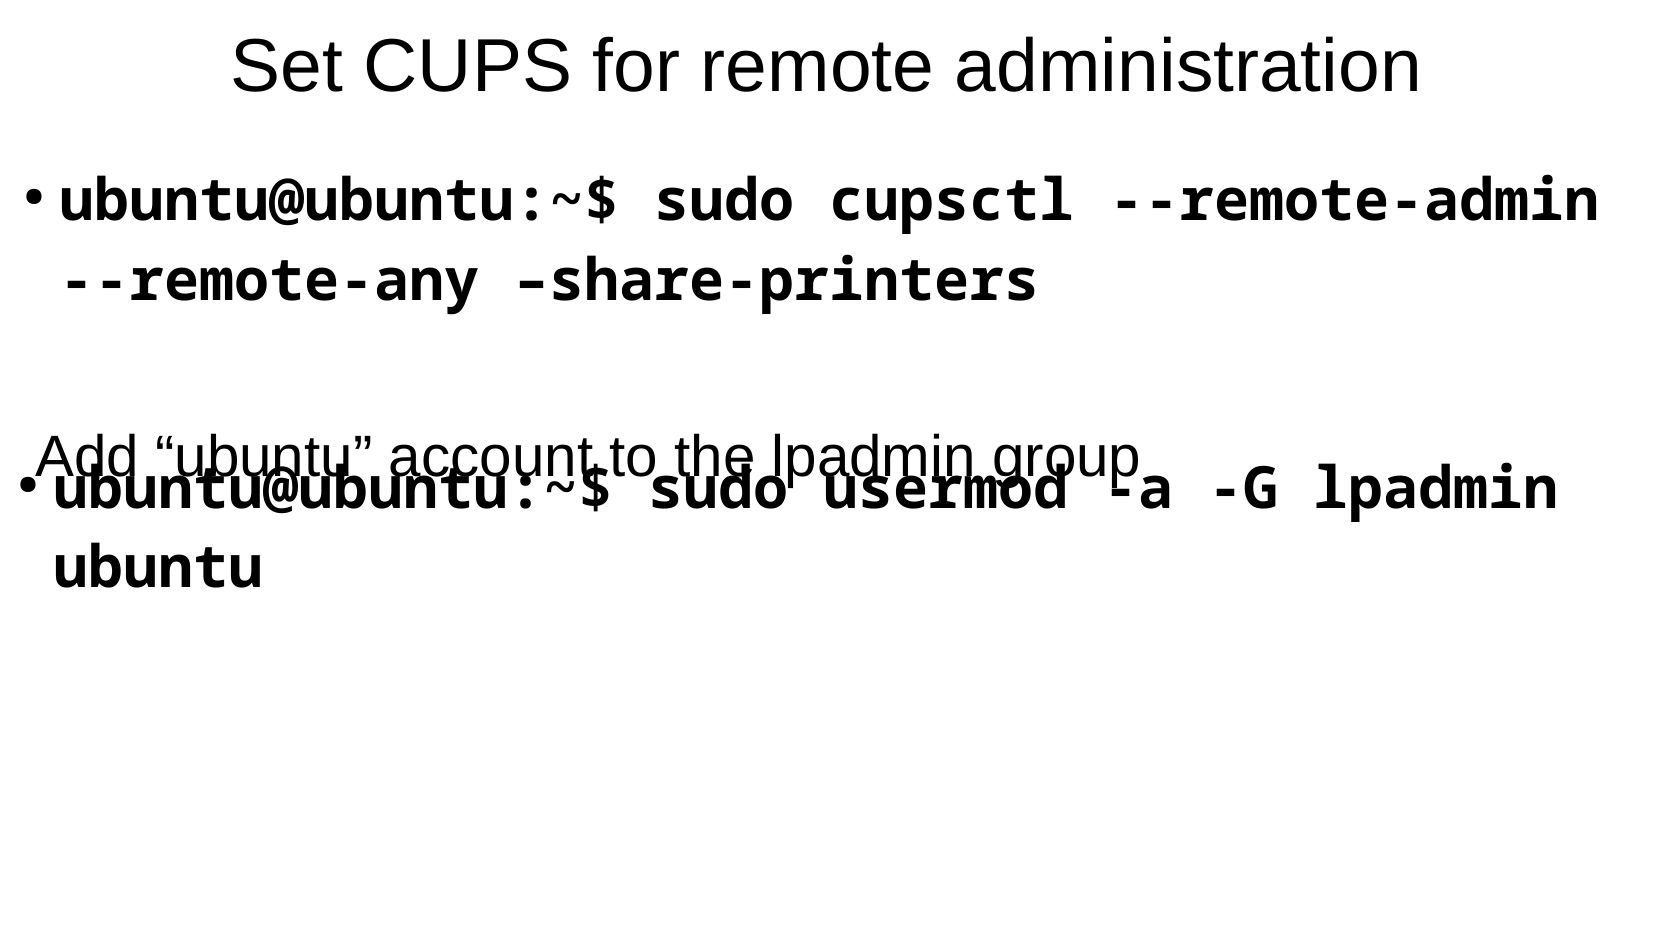

# Set CUPS for remote administration
ubuntu@ubuntu:~$ sudo cupsctl --remote-admin --remote-any –share-printers
Add “ubuntu” account to the lpadmin group
ubuntu@ubuntu:~$ sudo usermod -a -G lpadmin ubuntu